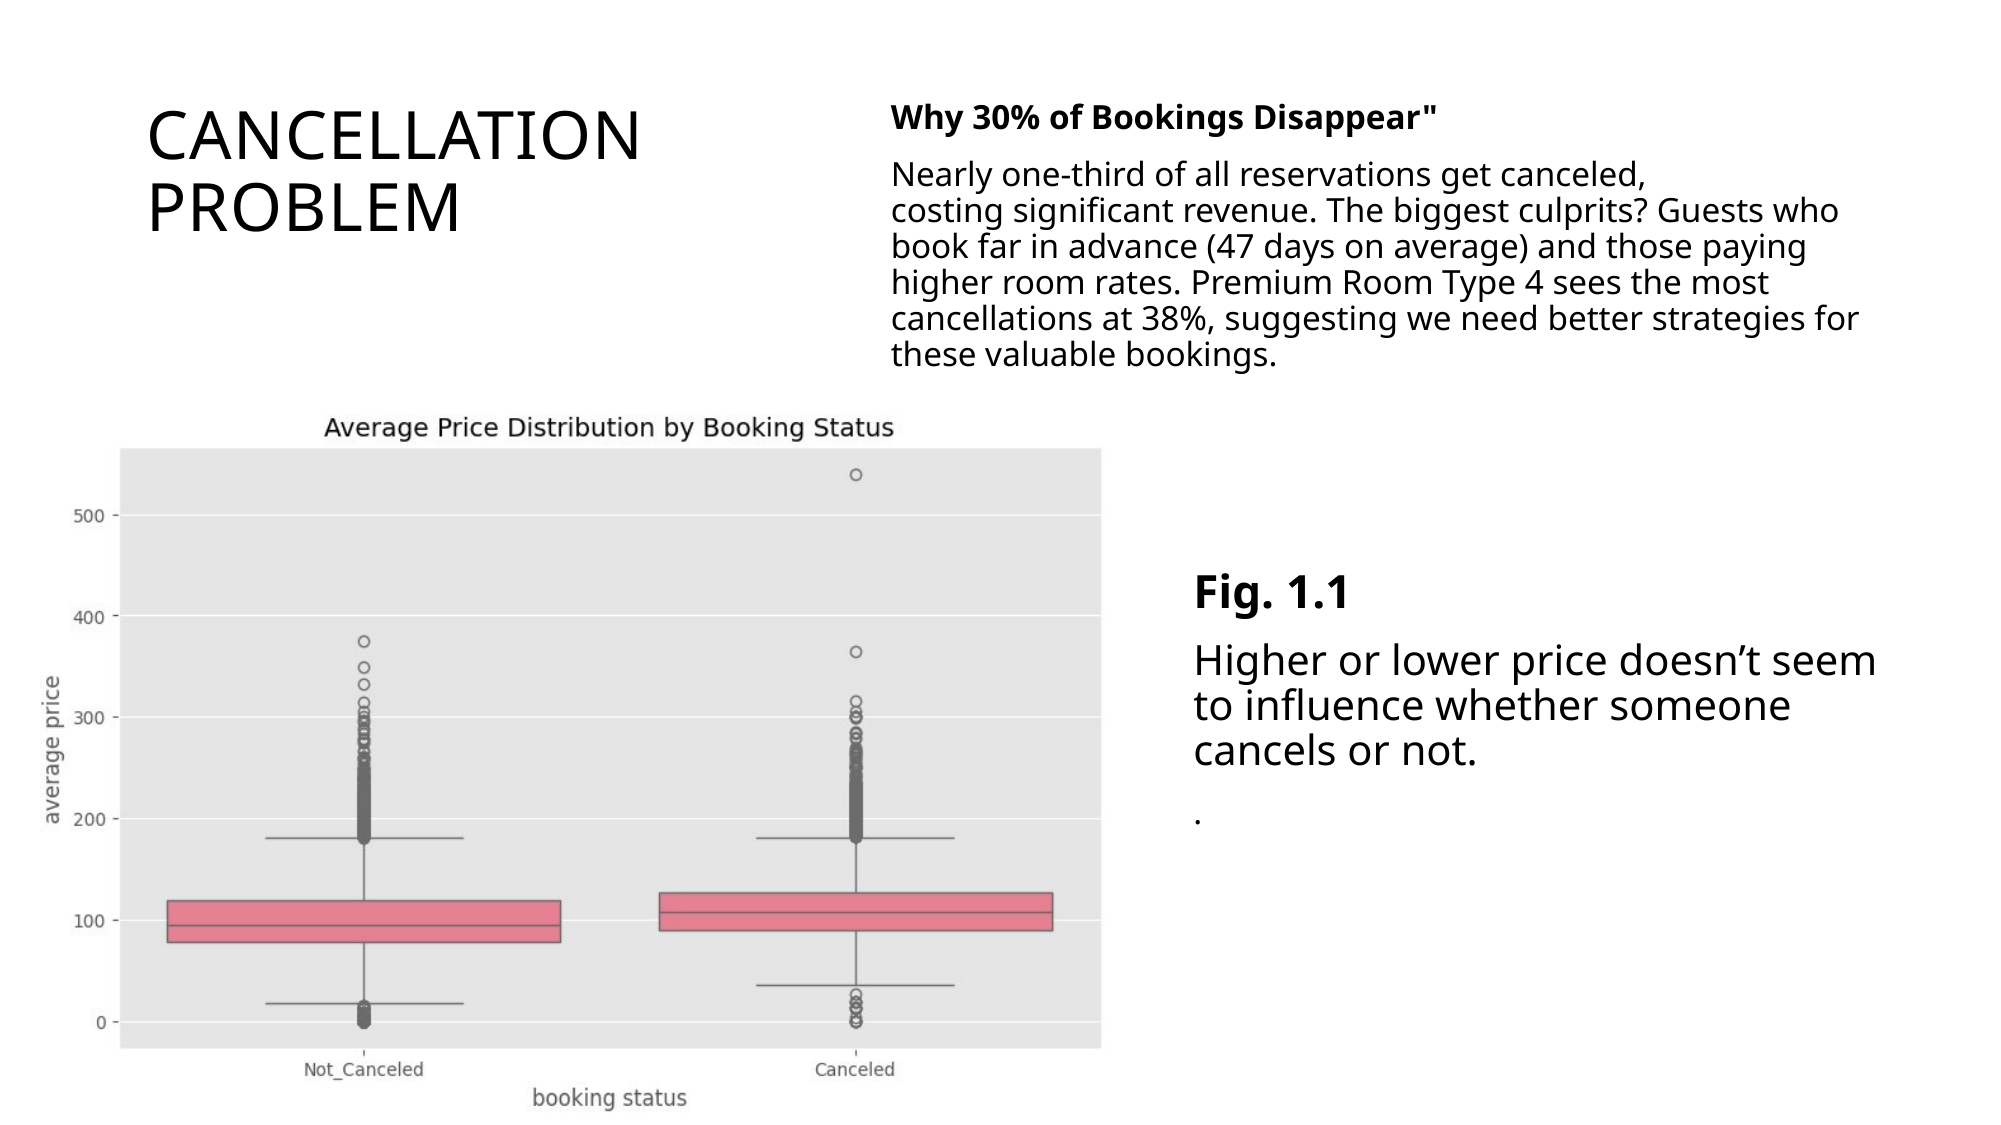

# Cancellation Problem
Why 30% of Bookings Disappear"
Nearly one-third of all reservations get canceled, costing significant revenue. The biggest culprits? Guests who book far in advance (47 days on average) and those paying higher room rates. Premium Room Type 4 sees the most cancellations at 38%, suggesting we need better strategies for these valuable bookings.
Fig. 1.1
Higher or lower price doesn’t seem to influence whether someone cancels or not.
.